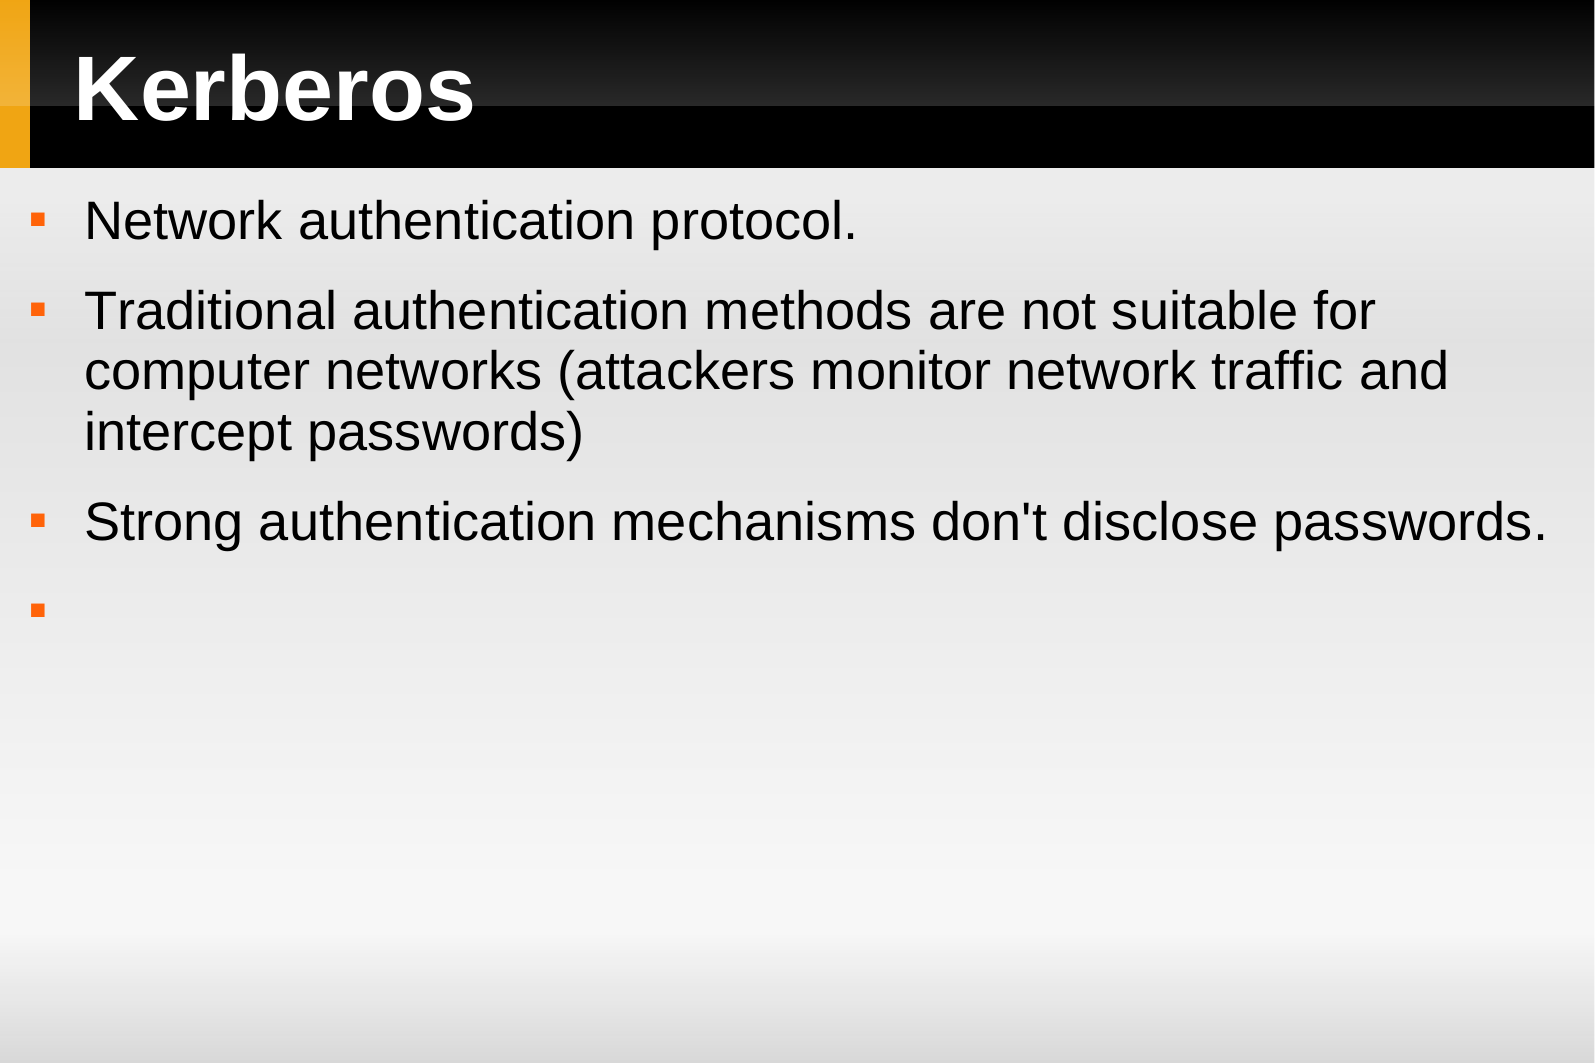

# Kerberos
Network authentication protocol.
Traditional authentication methods are not suitable for computer networks (attackers monitor network traffic and intercept passwords)
Strong authentication mechanisms don't disclose passwords.